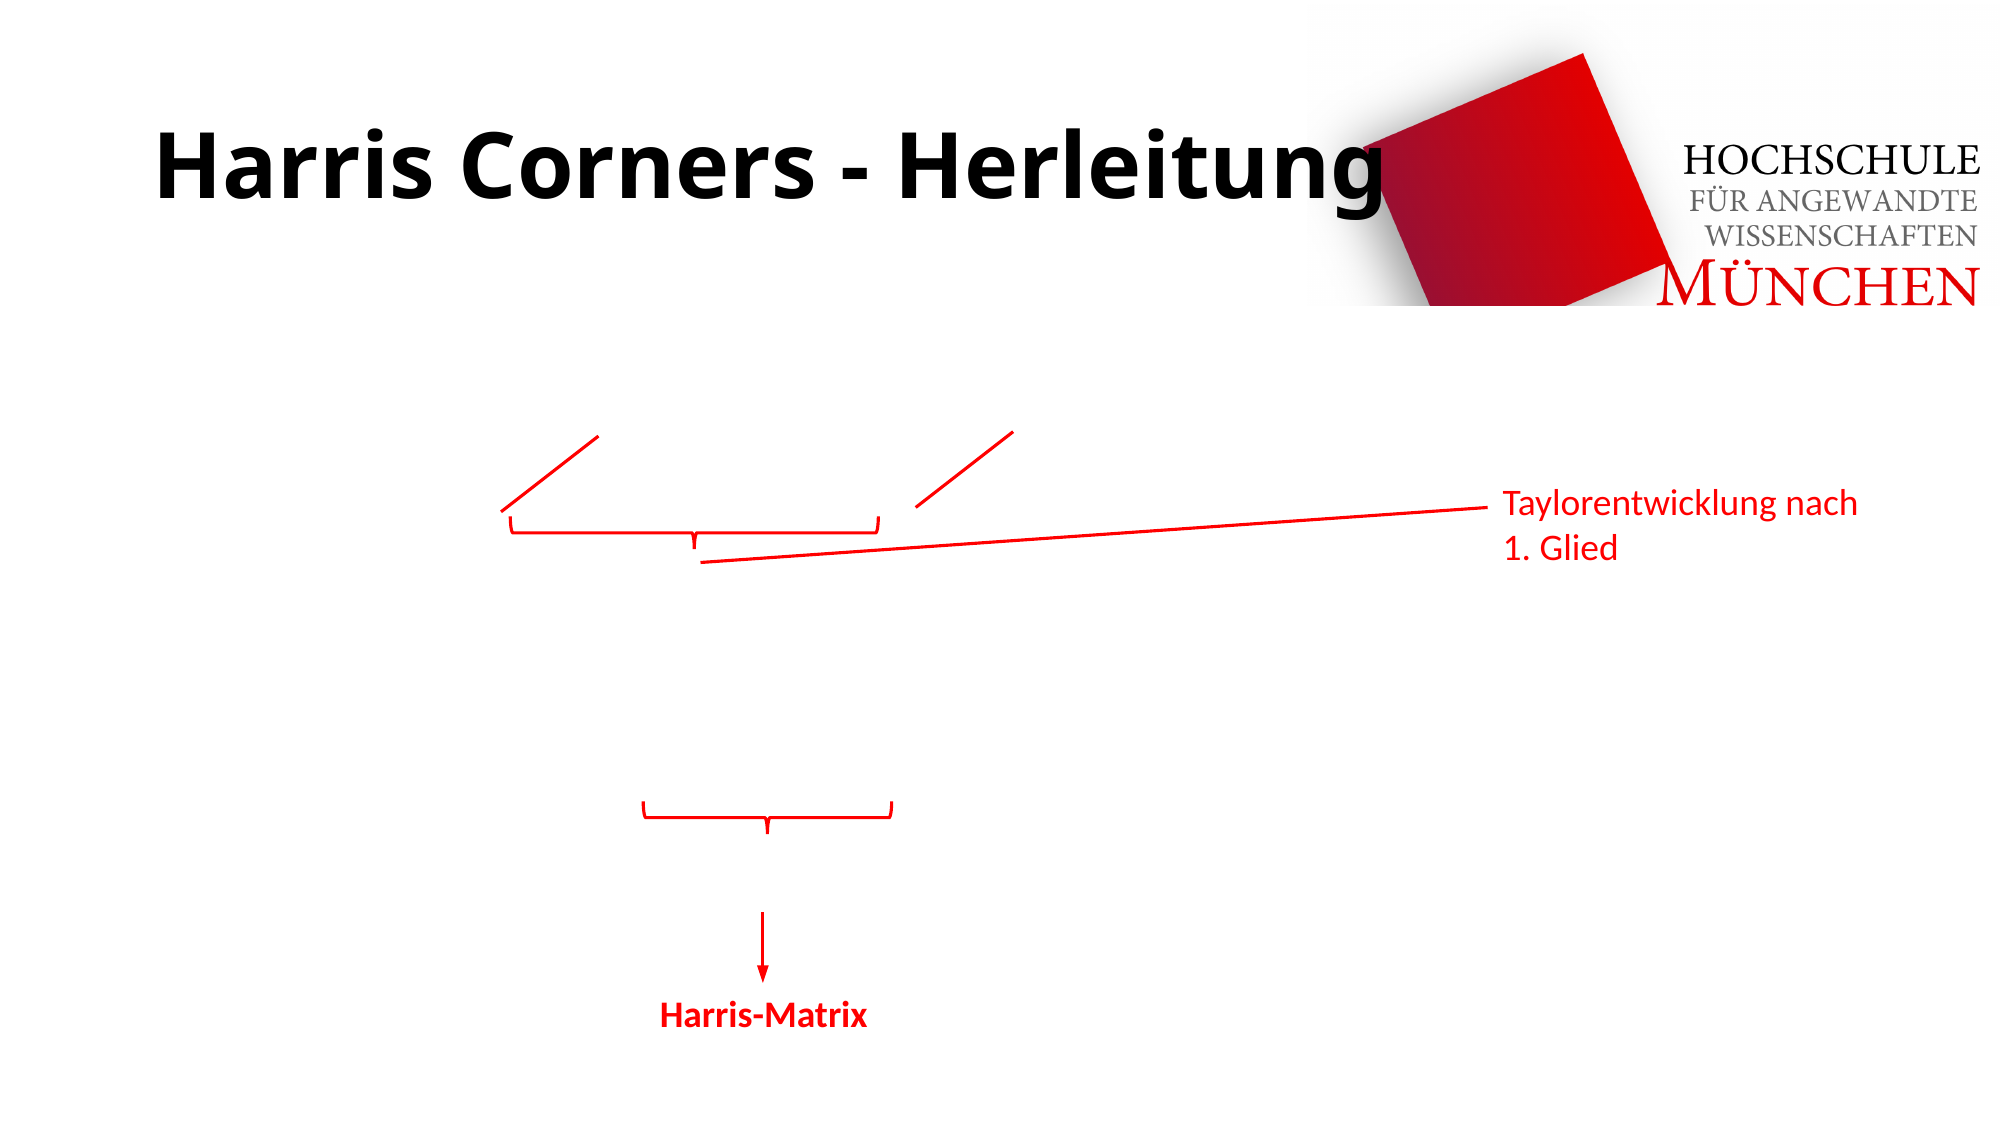

# Harris Corners - Herleitung
Taylorentwicklung nach 1. Glied
Harris-Matrix